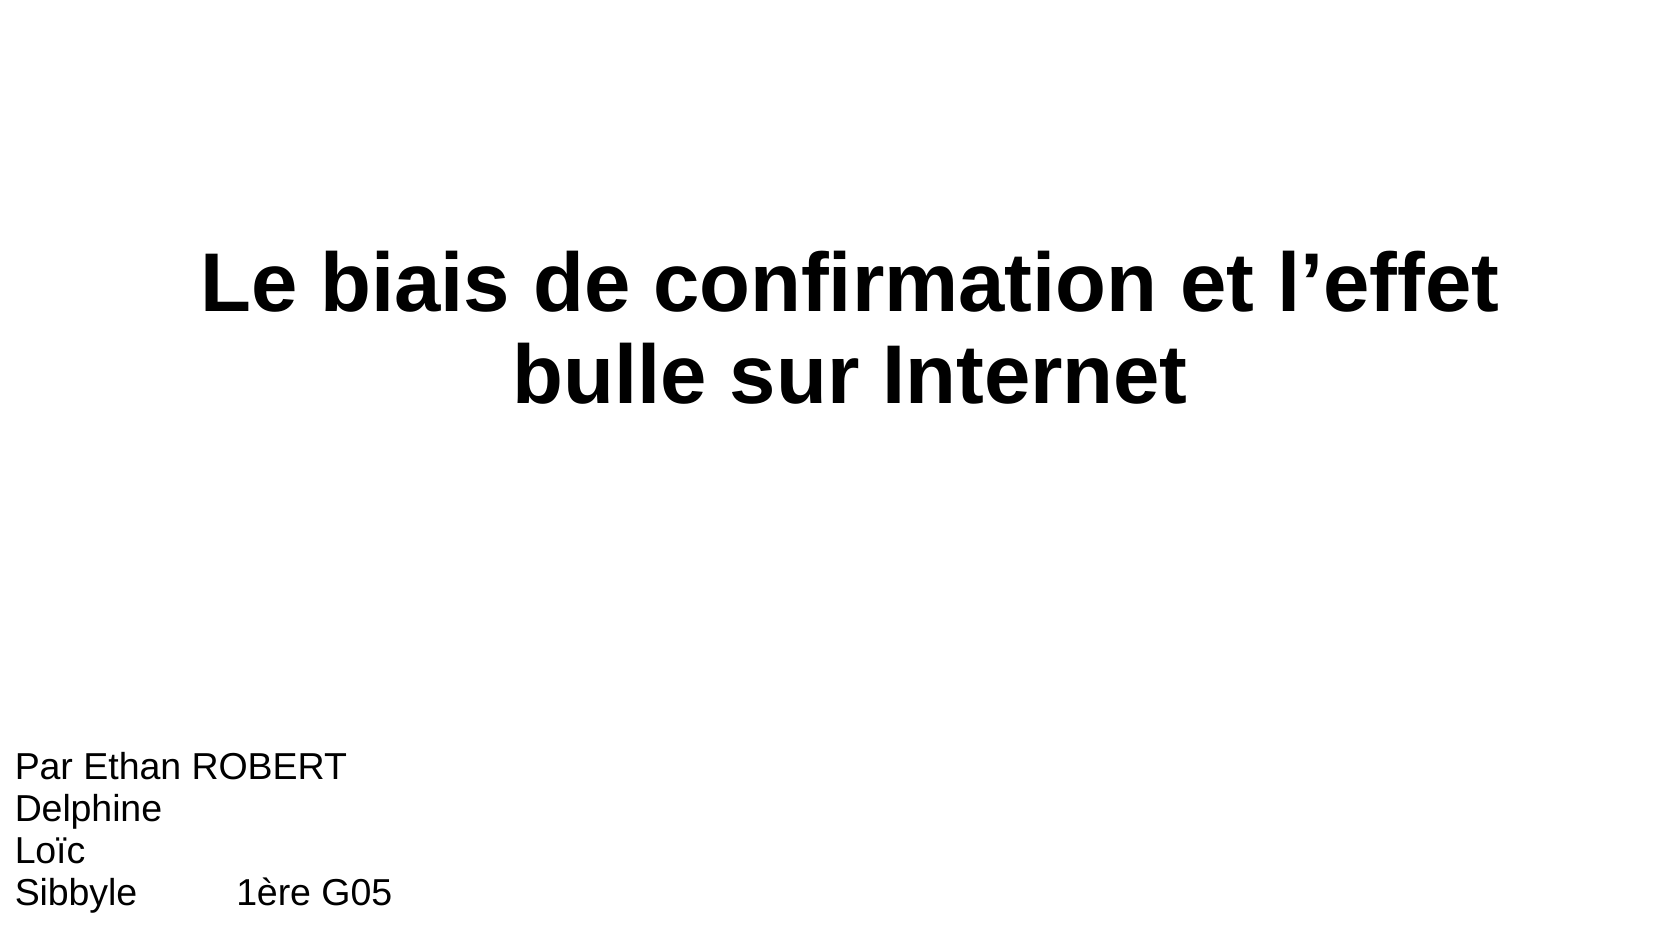

# Le biais de confirmation et l’effet bulle sur Internet
Par Ethan ROBERT
Delphine
Loïc
Sibbyle		1ère G05